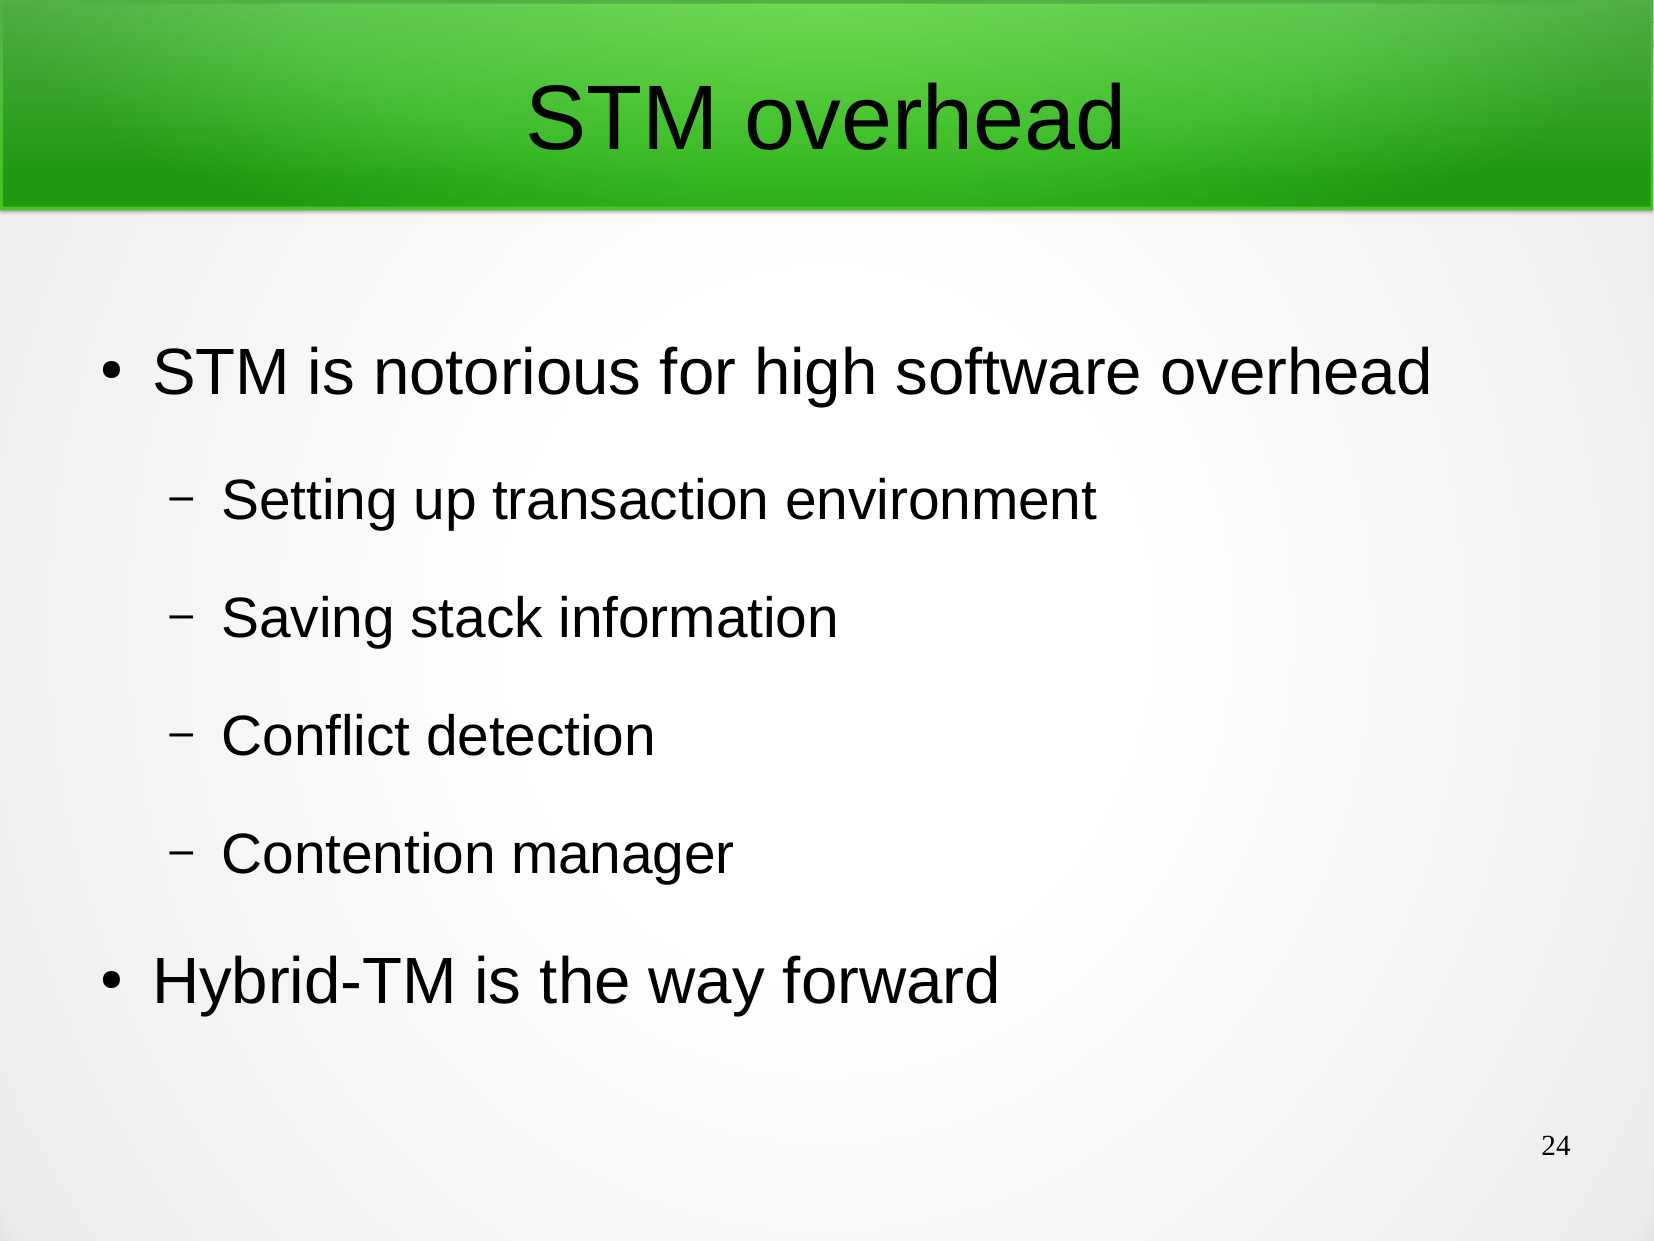

# STM overhead
STM is notorious for high software overhead
Setting up transaction environment
Saving stack information
Conflict detection
Contention manager
Hybrid-TM is the way forward
24